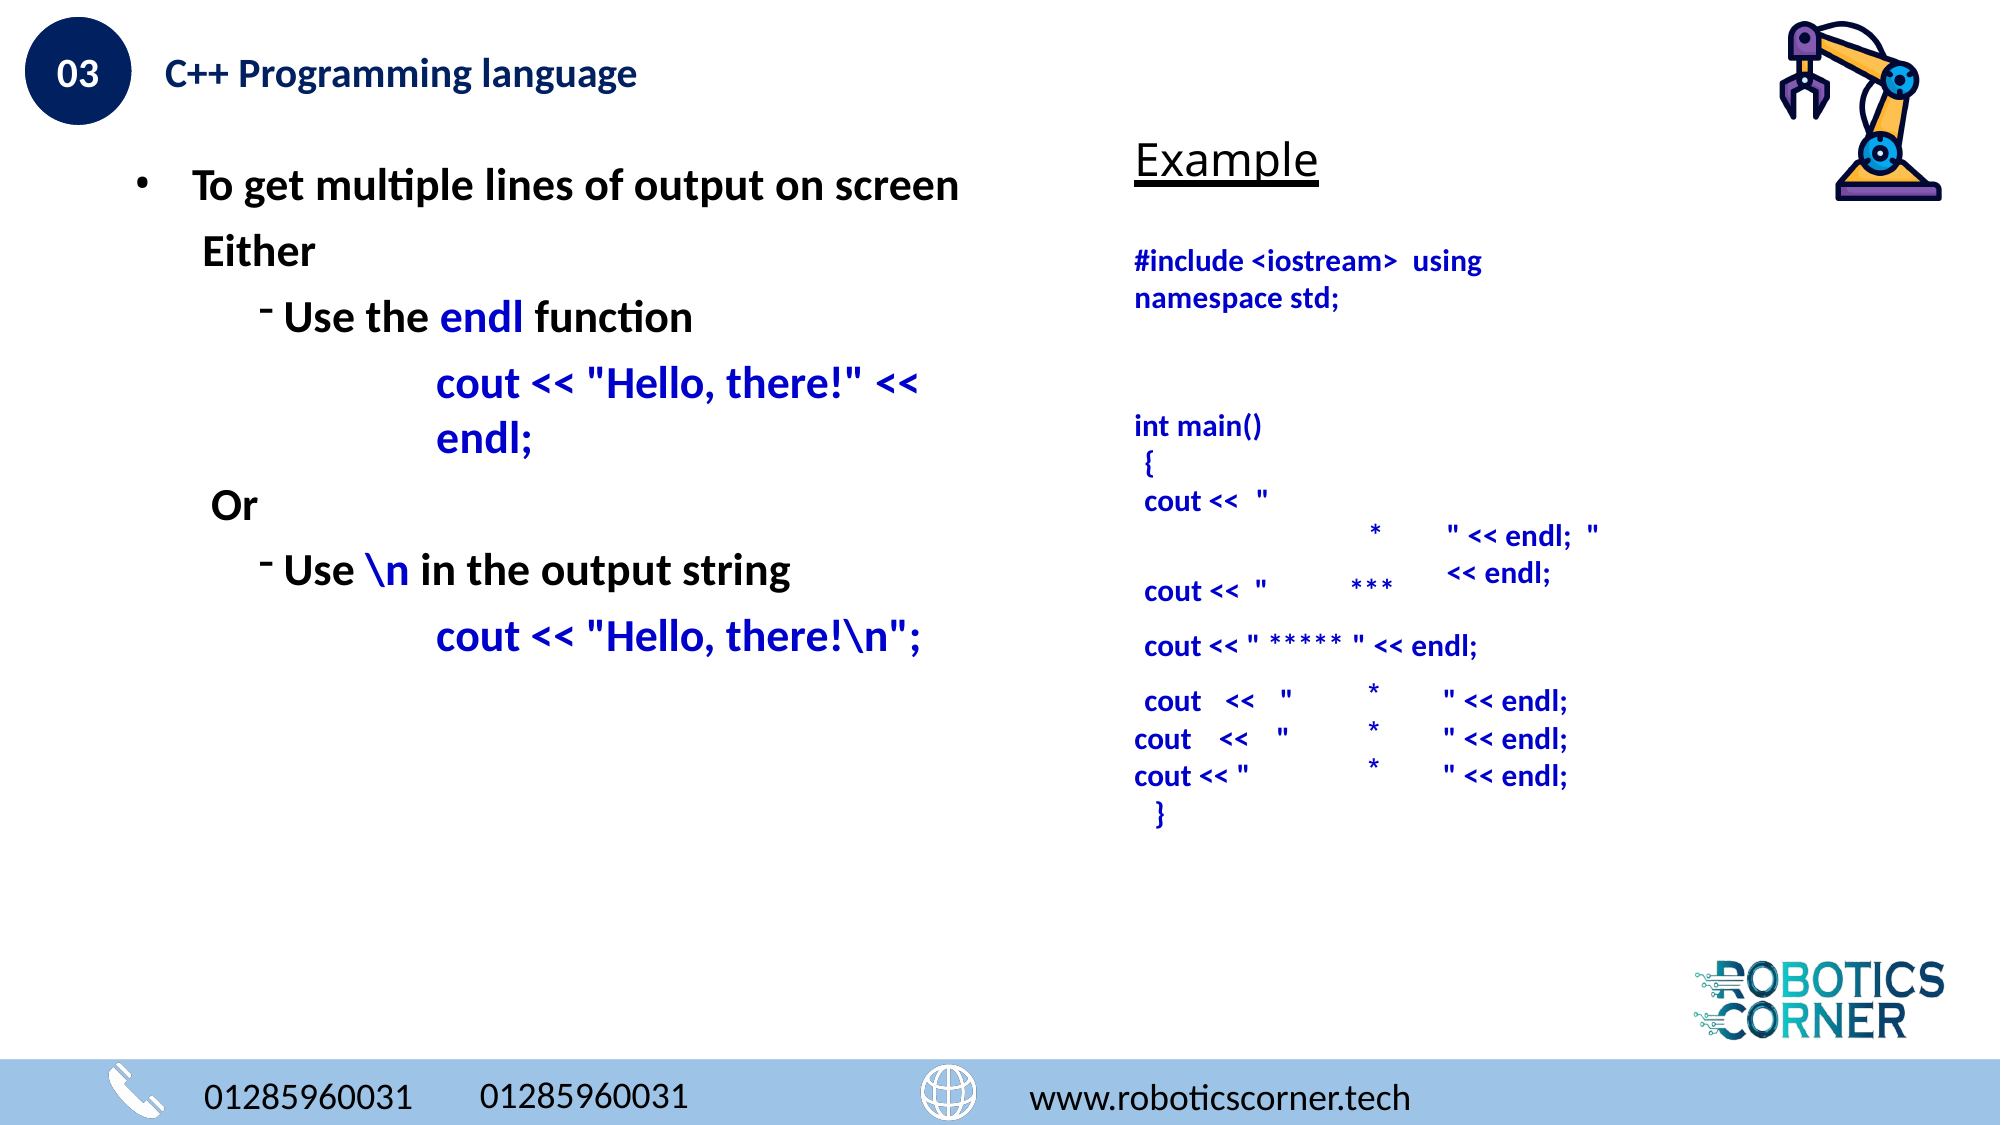

03
C++ Programming language
Example
To get multiple lines of output on screen Either
Use the endl function
cout << "Hello, there!" << endl;
Or
Use \n in the output string
cout << "Hello, there!\n";
#include <iostream> using namespace std;
int main()
{
cout << "
*	" << endl; " << endl;
cout << "	***
cout << " ***** " << endl;
cout << " cout << " cout << "
}
" << endl;
" << endl;
" << endl;
01285960031
01285960031
www.roboticscorner.tech